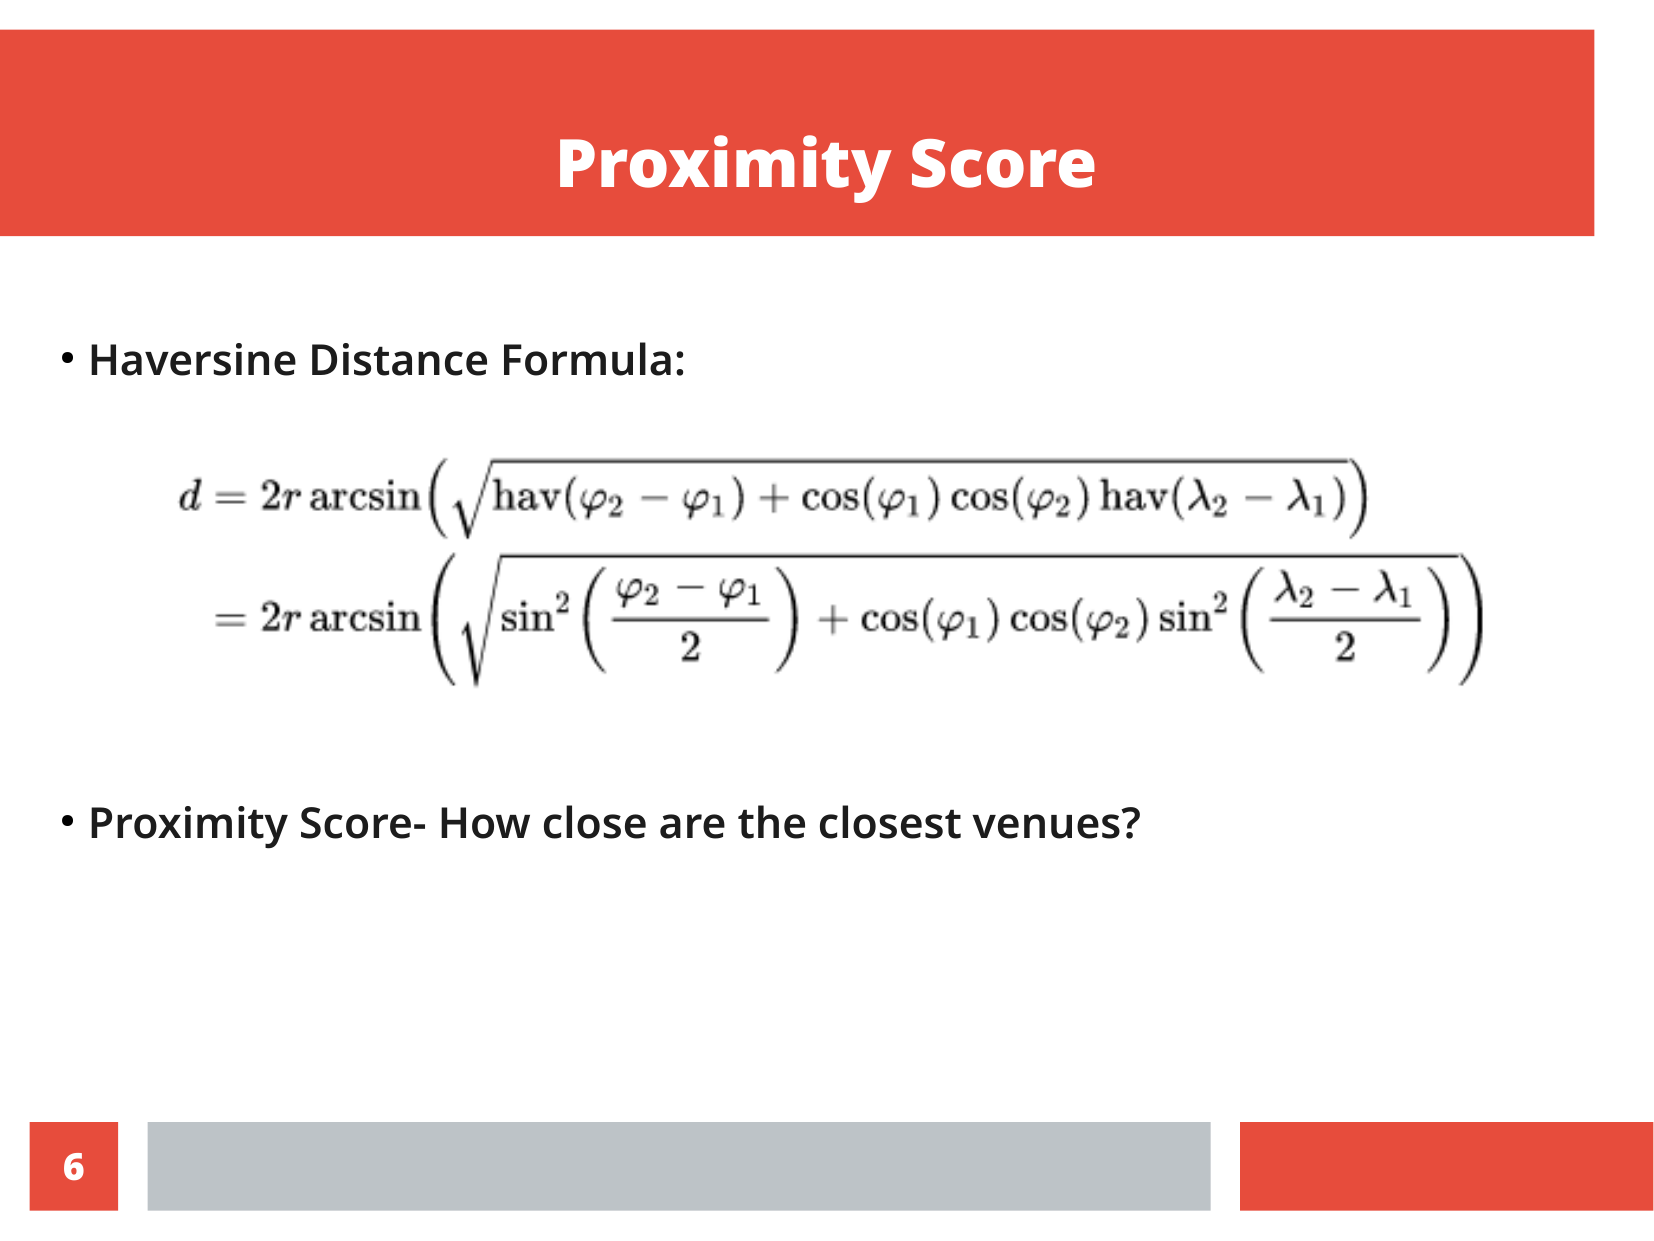

# Proximity Score
Haversine Distance Formula:
Proximity Score- How close are the closest venues?
6